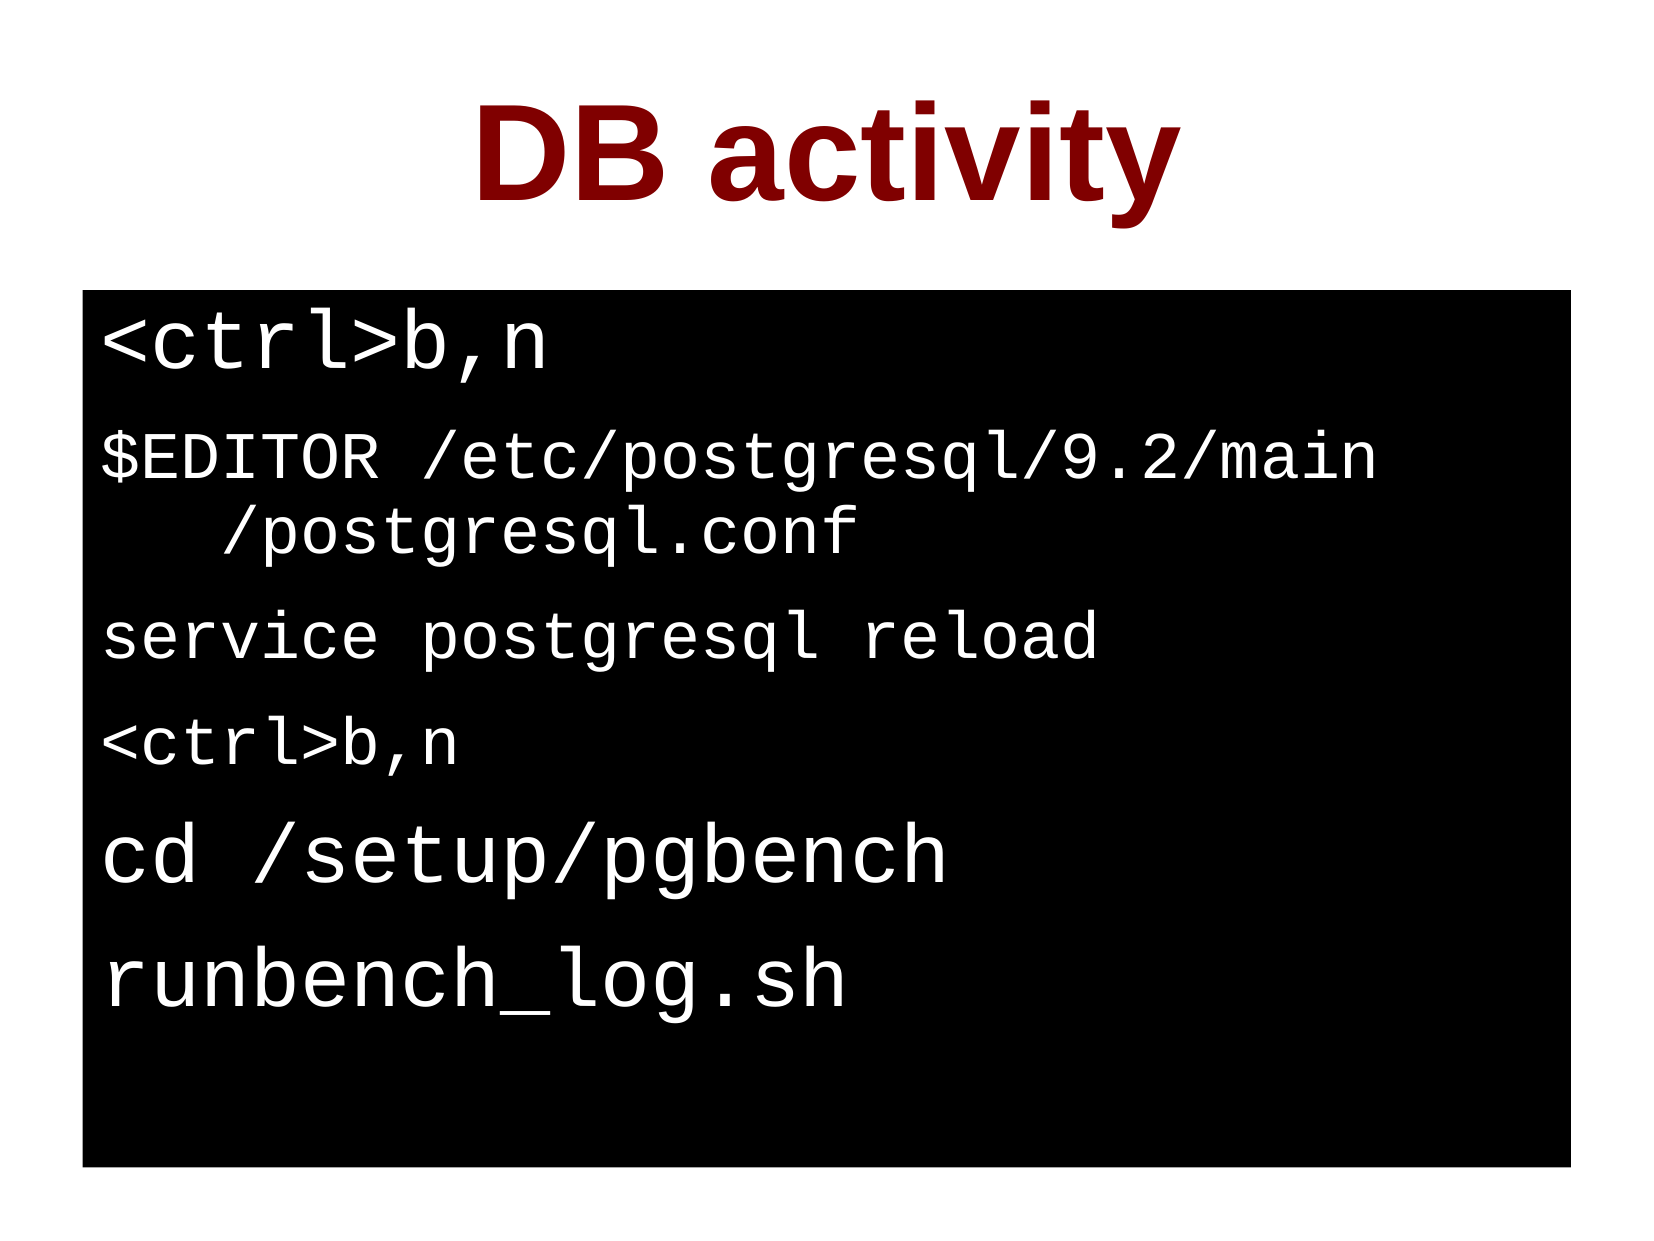

# DB activity
<ctrl>b,n
$EDITOR /etc/postgresql/9.2/main
 /postgresql.conf
service postgresql reload
<ctrl>b,n
cd /setup/pgbench
runbench_log.sh